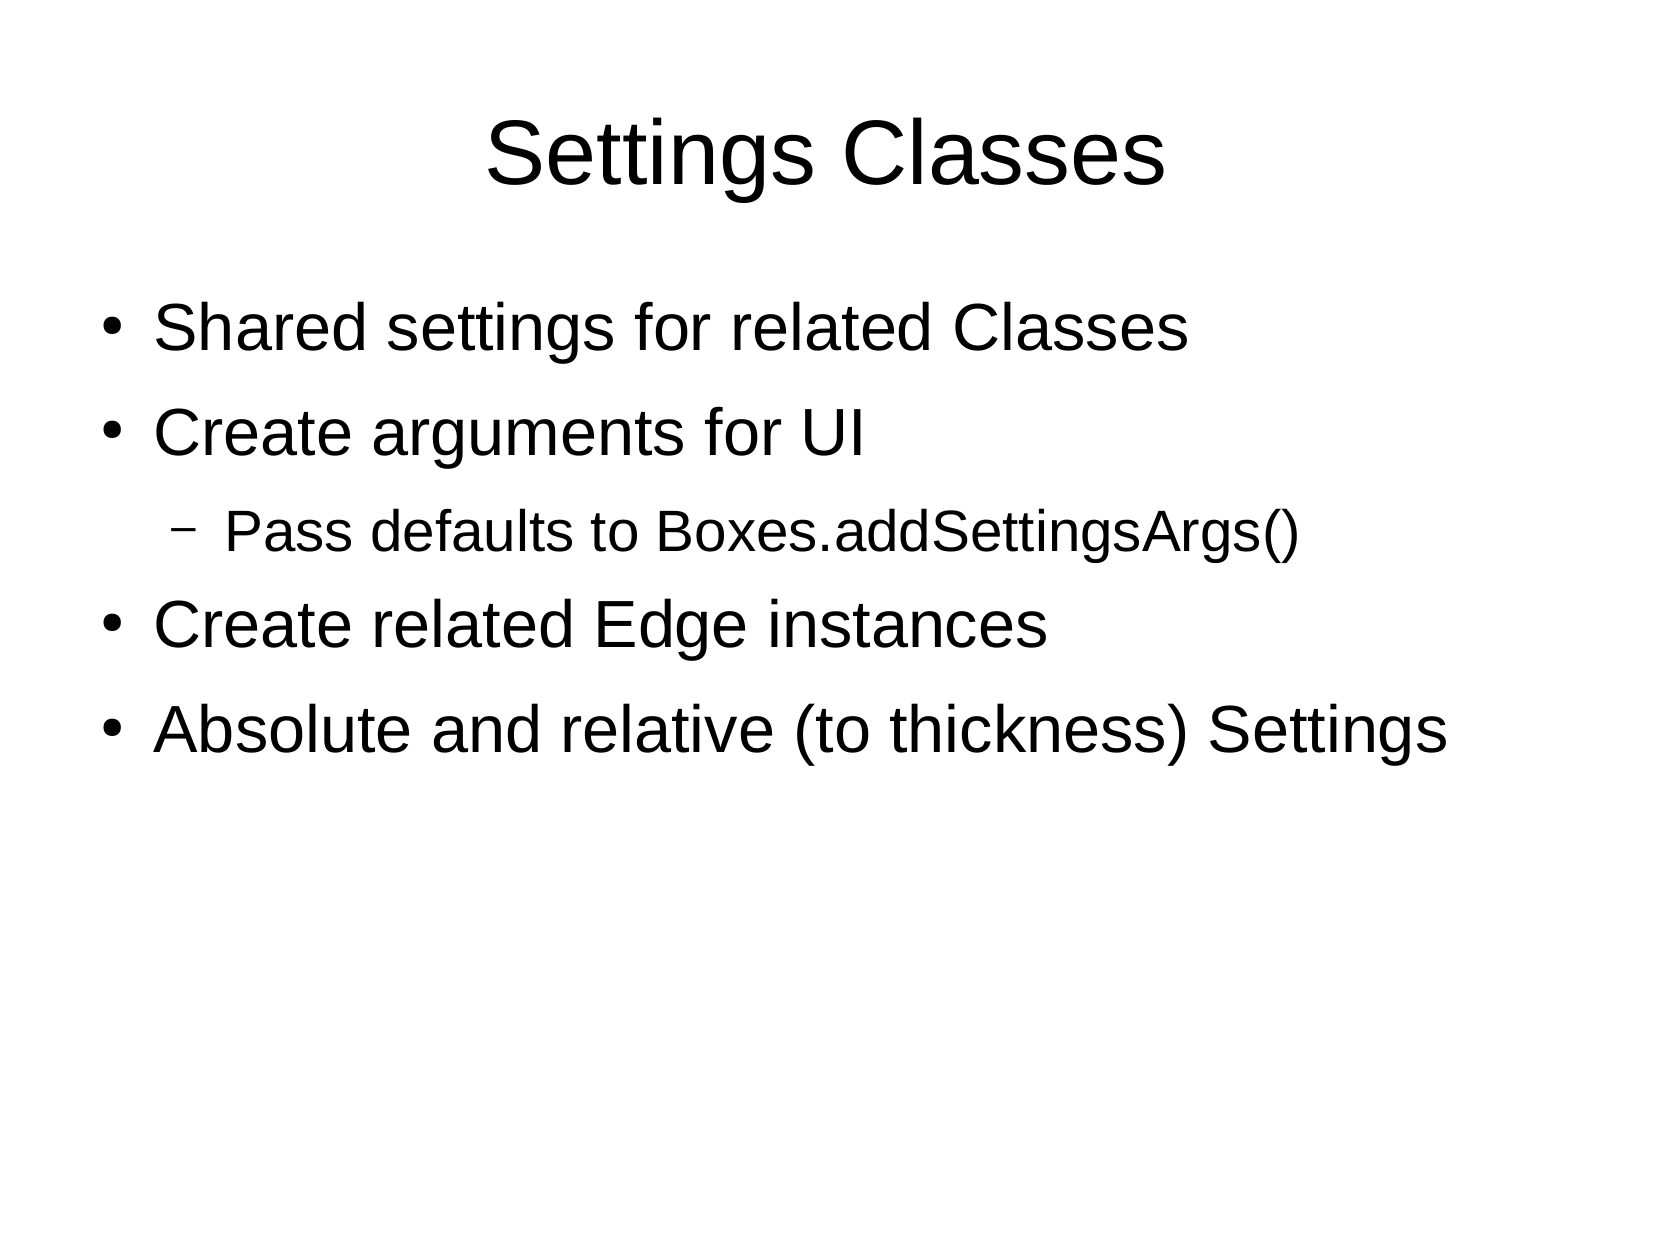

# Settings Classes
Shared settings for related Classes
Create arguments for UI
Pass defaults to Boxes.addSettingsArgs()
Create related Edge instances
Absolute and relative (to thickness) Settings